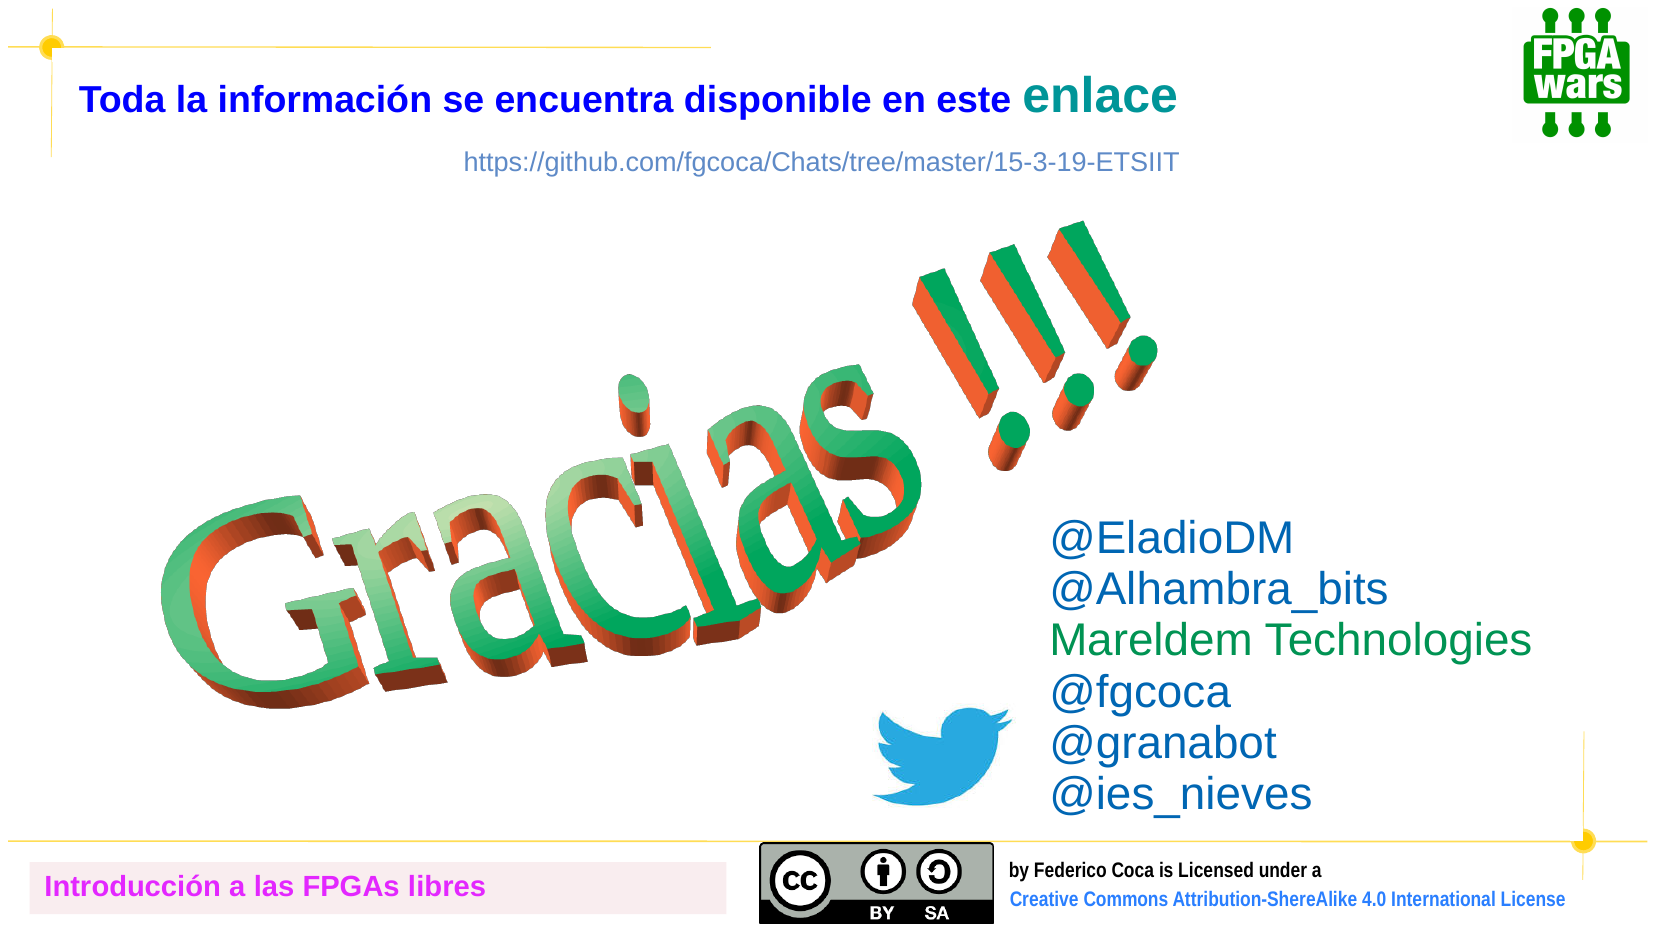

Toda la información se encuentra disponible en este enlace
https://github.com/fgcoca/Chats/tree/master/15-3-19-ETSIIT
Gracias !!!
@EladioDM
@Alhambra_bits
Mareldem Technologies
@fgcoca
@granabot
@ies_nieves
Introducción a las FPGAs libres